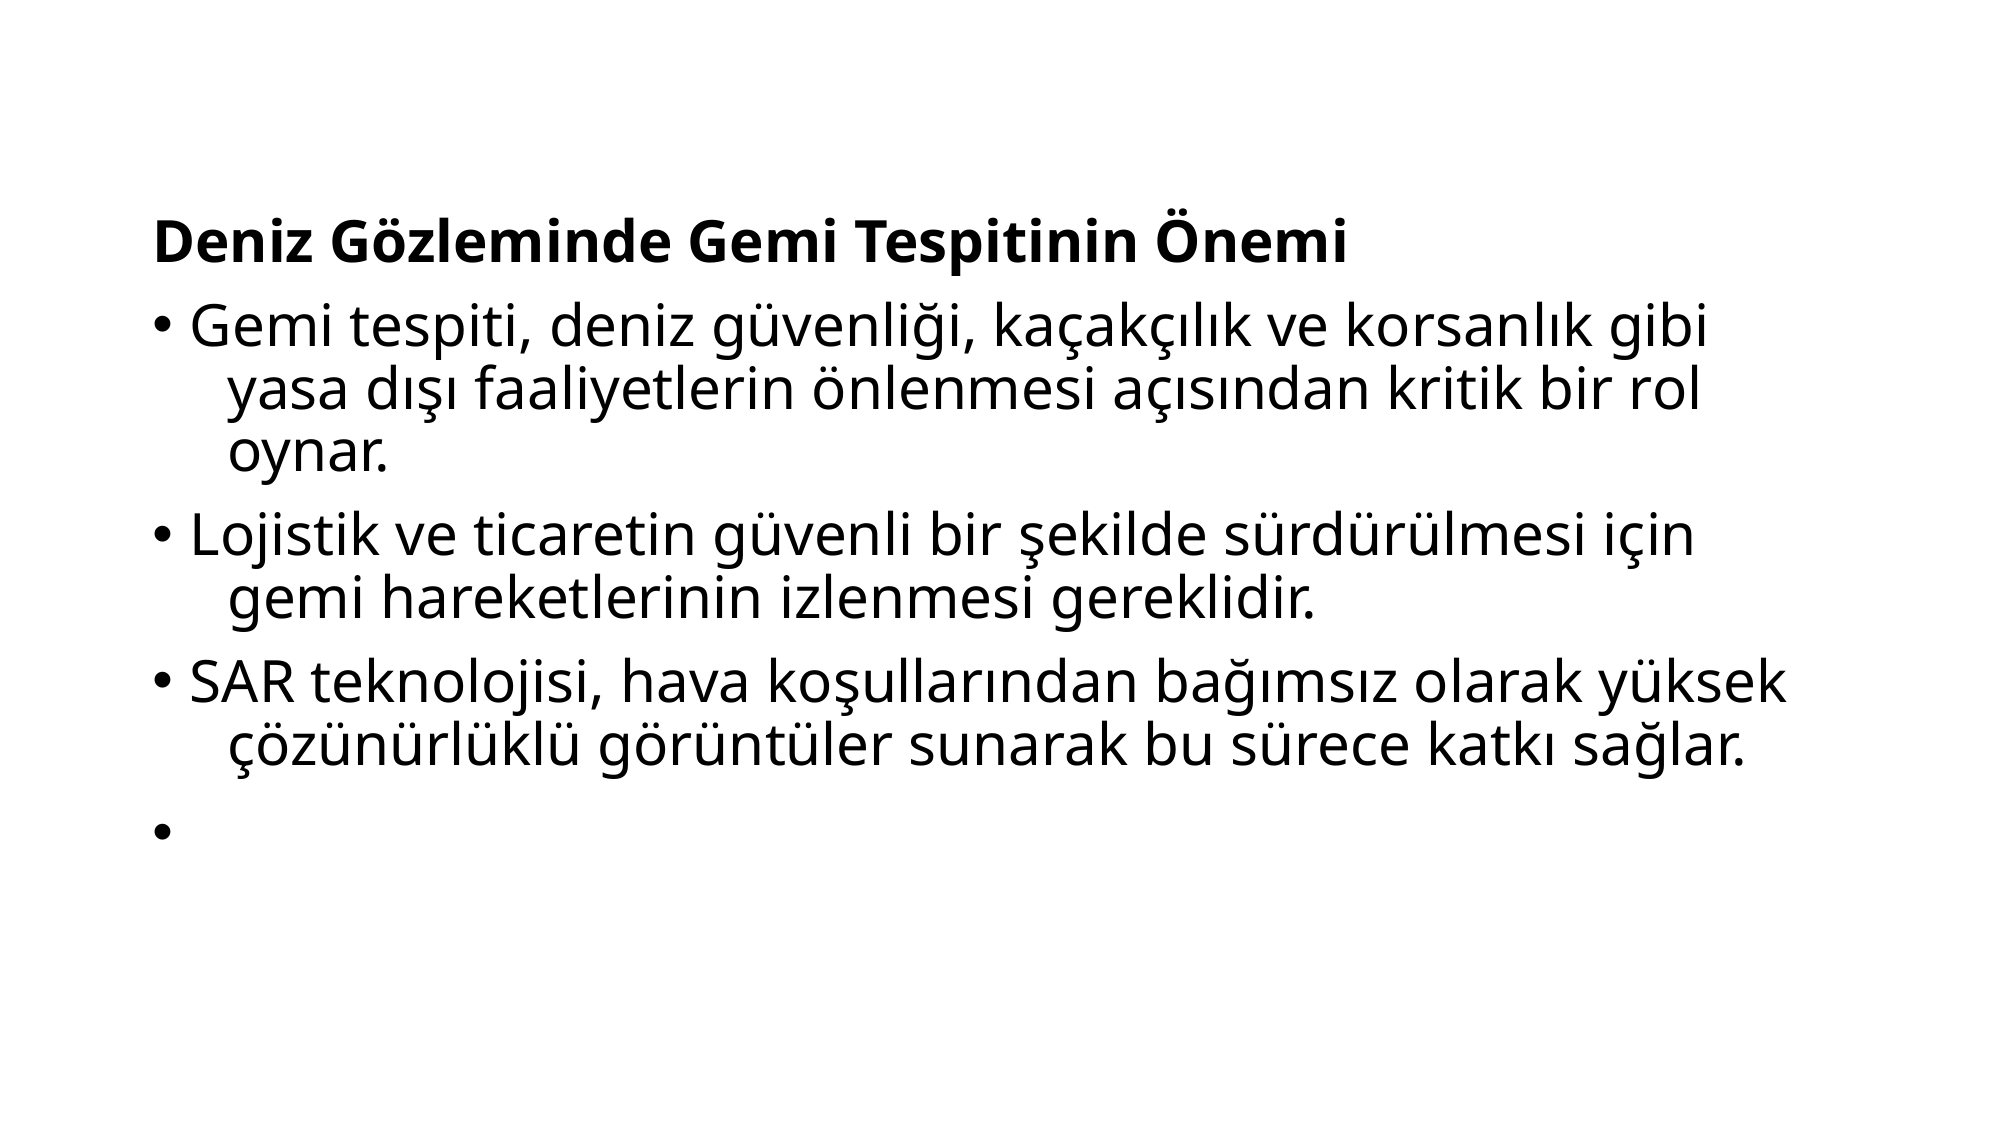

# Deniz Gözleminde Gemi Tespitinin Önemi
Gemi tespiti, deniz güvenliği, kaçakçılık ve korsanlık gibi yasa dışı faaliyetlerin önlenmesi açısından kritik bir rol oynar.
Lojistik ve ticaretin güvenli bir şekilde sürdürülmesi için gemi hareketlerinin izlenmesi gereklidir.
SAR teknolojisi, hava koşullarından bağımsız olarak yüksek çözünürlüklü görüntüler sunarak bu sürece katkı sağlar.